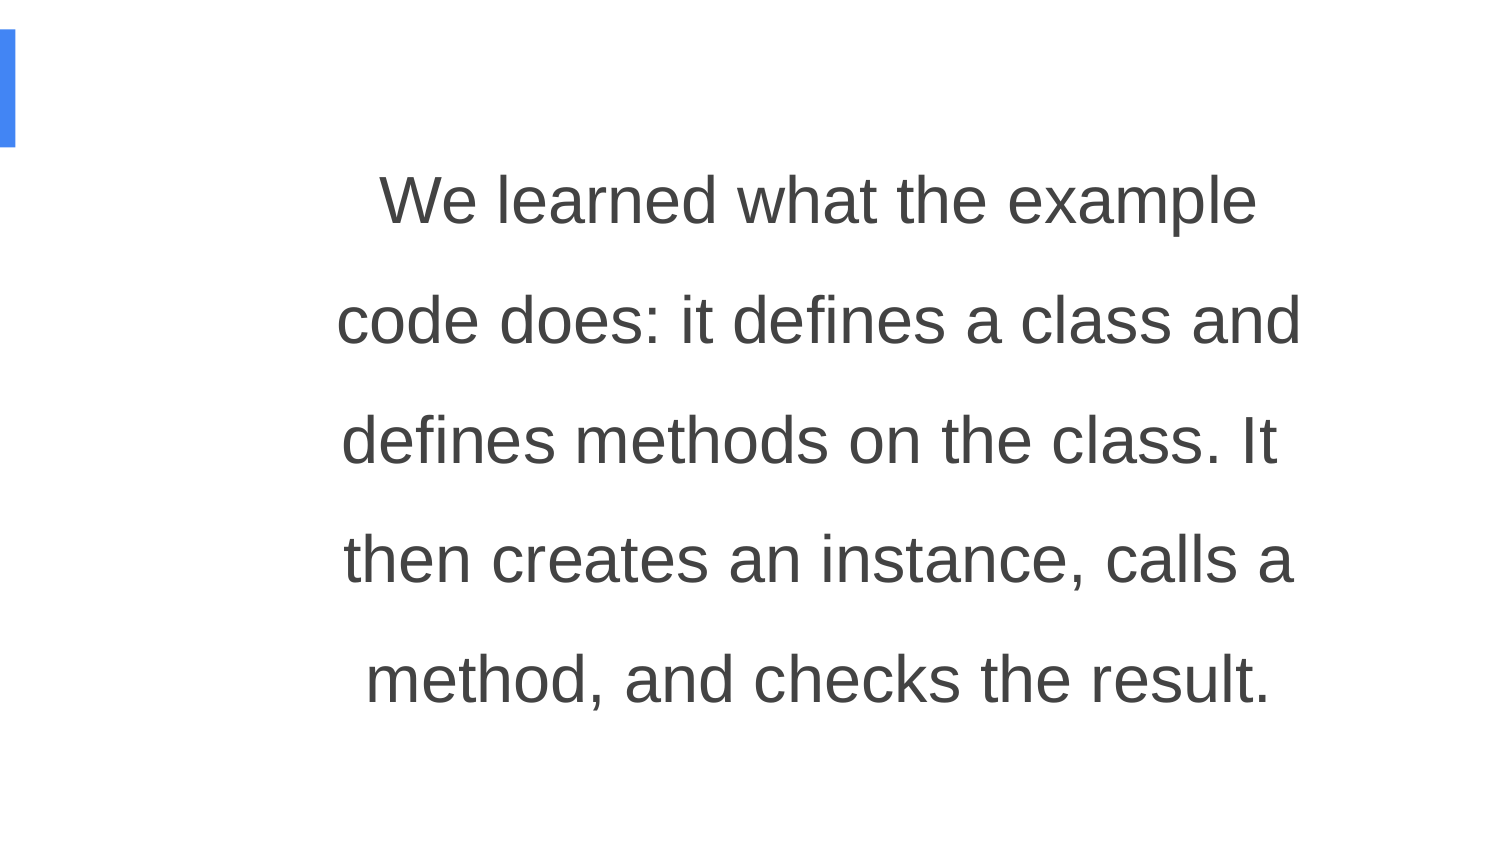

# We learned what the example code does: it defines a class and defines methods on the class. It then creates an instance, calls a method, and checks the result.